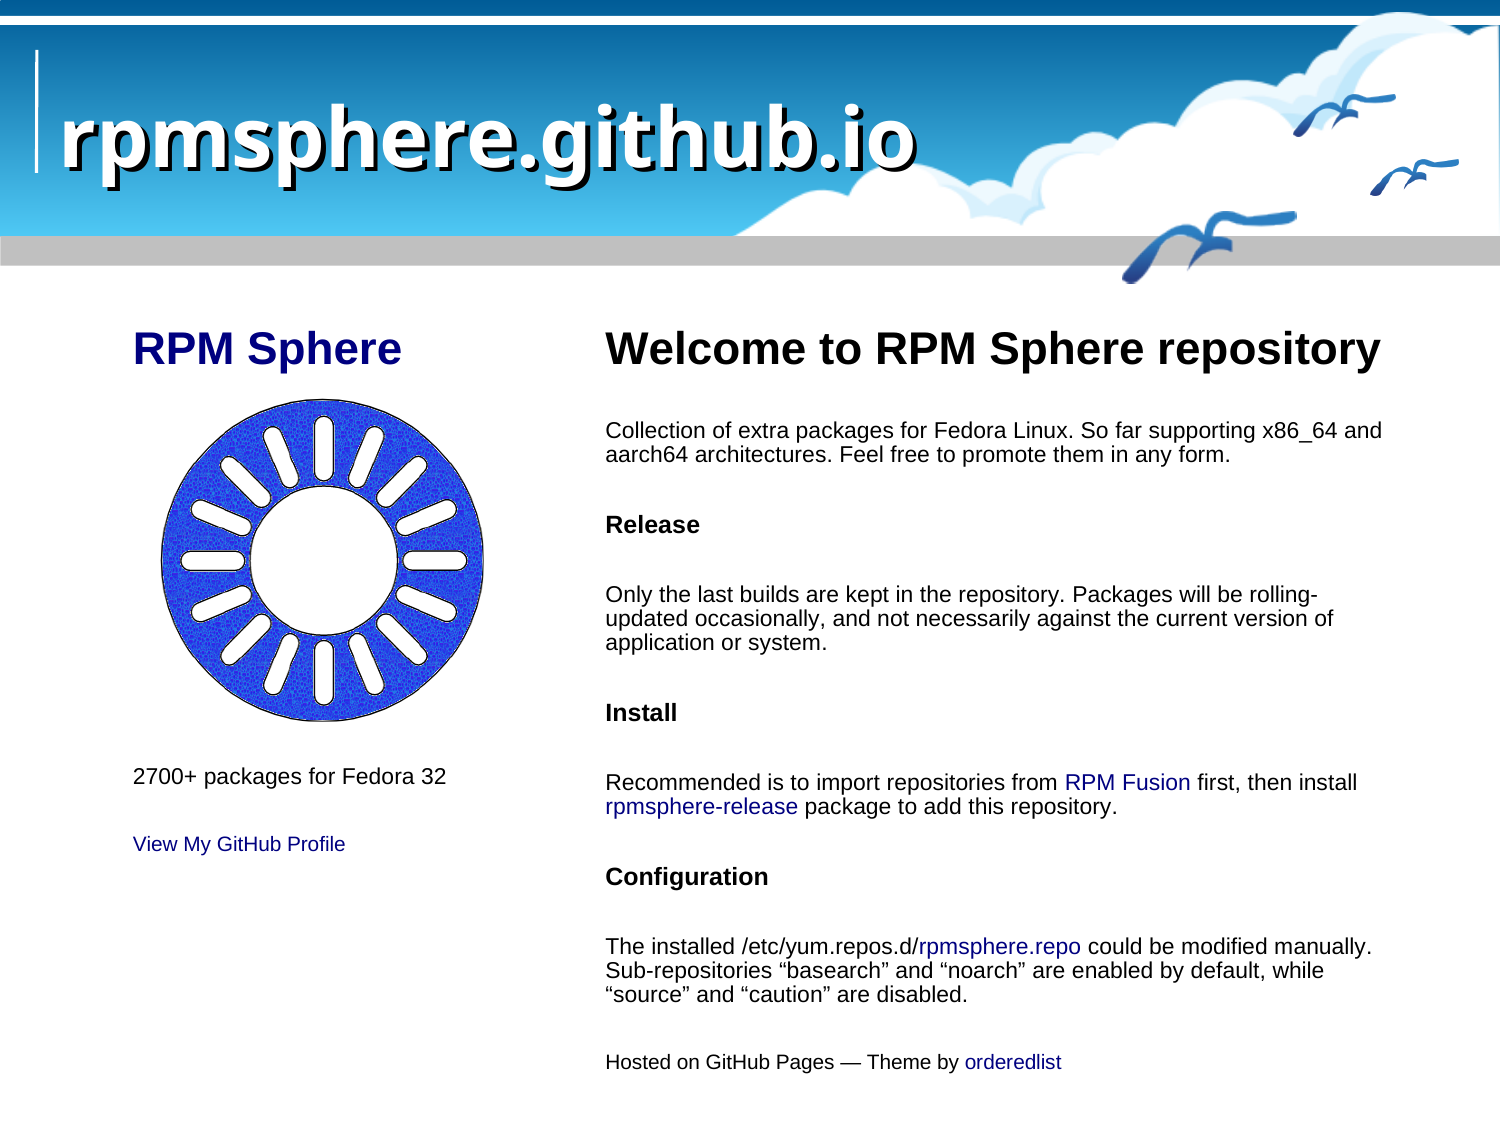

# rpmsphere.github.io
RPM Sphere
2700+ packages for Fedora 32
View My GitHub Profile
Welcome to RPM Sphere repository
Collection of extra packages for Fedora Linux. So far supporting x86_64 and aarch64 architectures. Feel free to promote them in any form.
Release
Only the last builds are kept in the repository. Packages will be rolling-updated occasionally, and not necessarily against the current version of application or system.
Install
Recommended is to import repositories from RPM Fusion first, then install rpmsphere-release package to add this repository.
Configuration
The installed /etc/yum.repos.d/rpmsphere.repo could be modified manually. Sub-repositories “basearch” and “noarch” are enabled by default, while “source” and “caution” are disabled.
Hosted on GitHub Pages — Theme by orderedlist